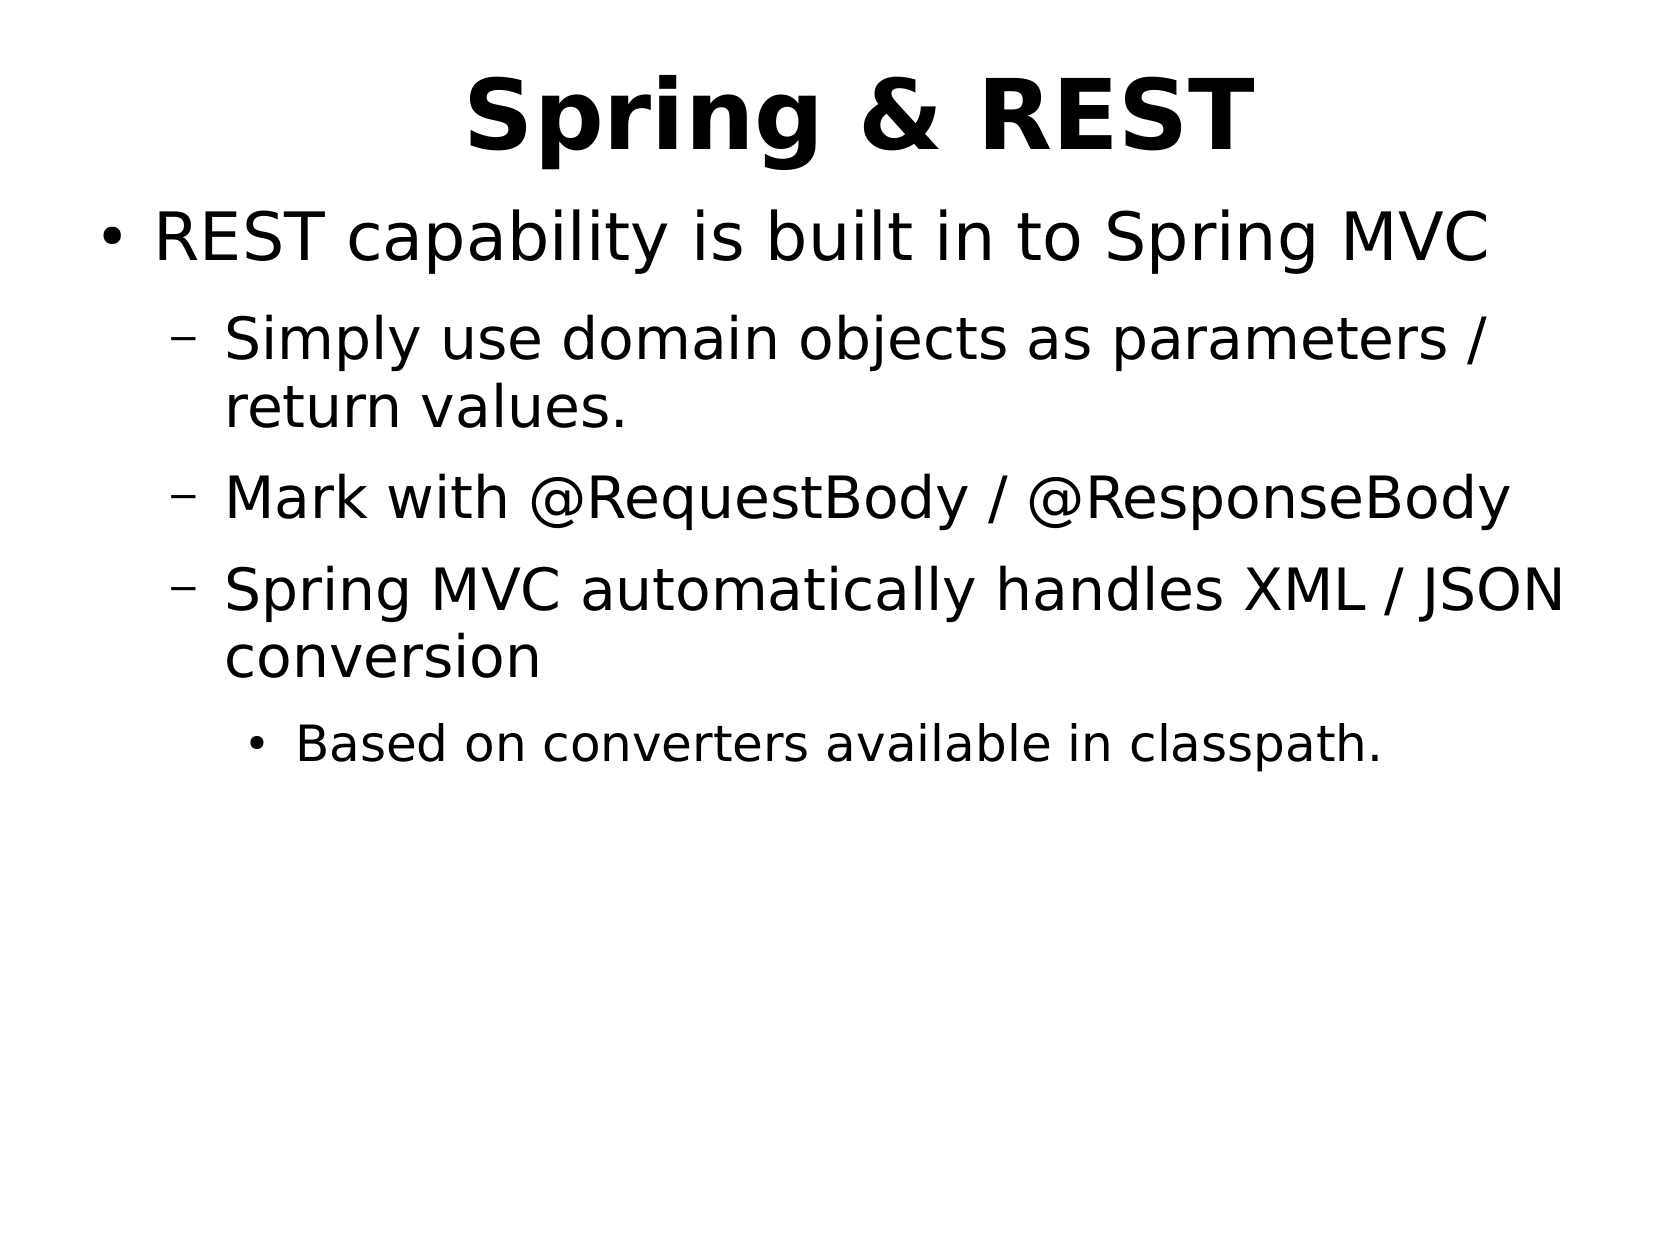

# Spring & REST
REST capability is built in to Spring MVC
Simply use domain objects as parameters / return values.
Mark with @RequestBody / @ResponseBody
Spring MVC automatically handles XML / JSON conversion
Based on converters available in classpath.